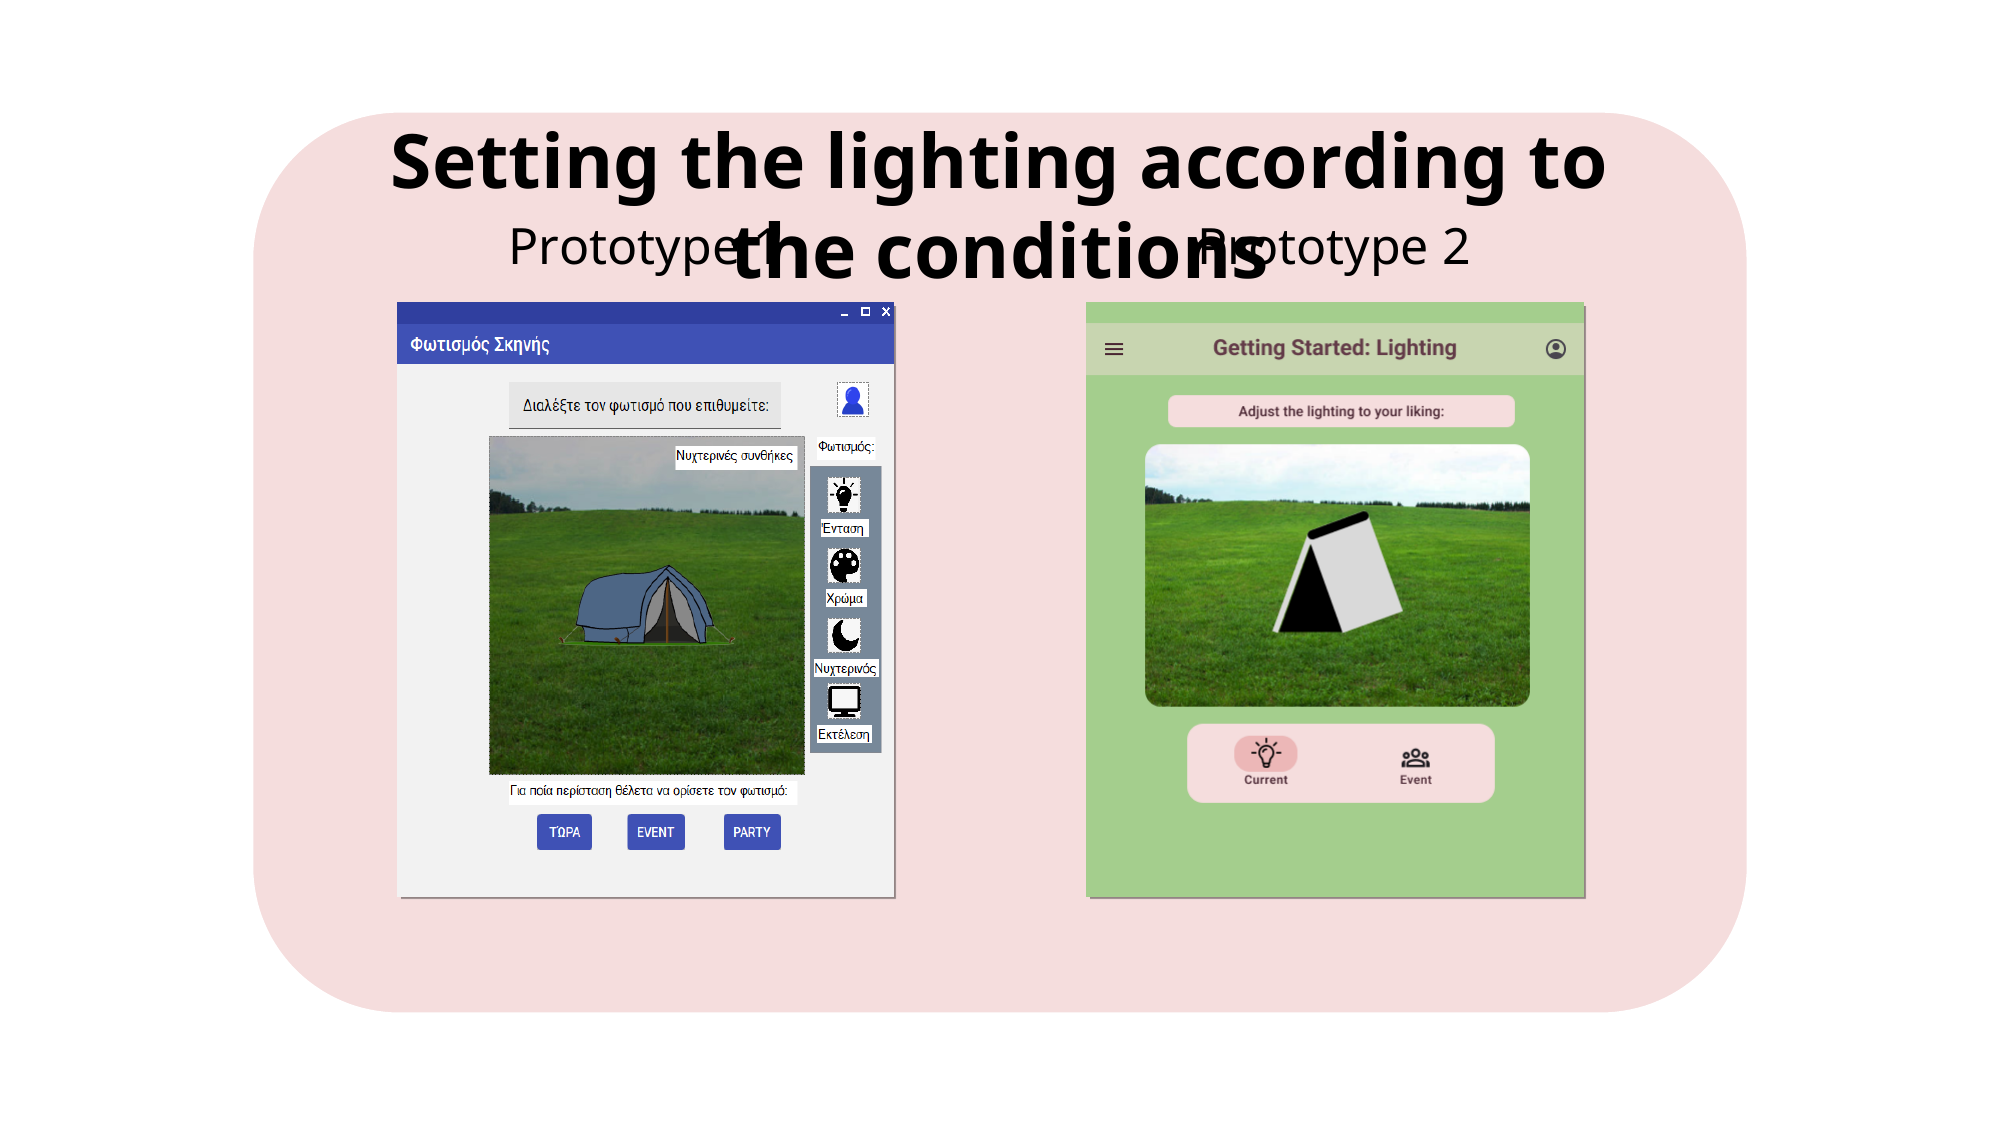

Setting the lighting according to the conditions
Prototype 1
Prototype 2